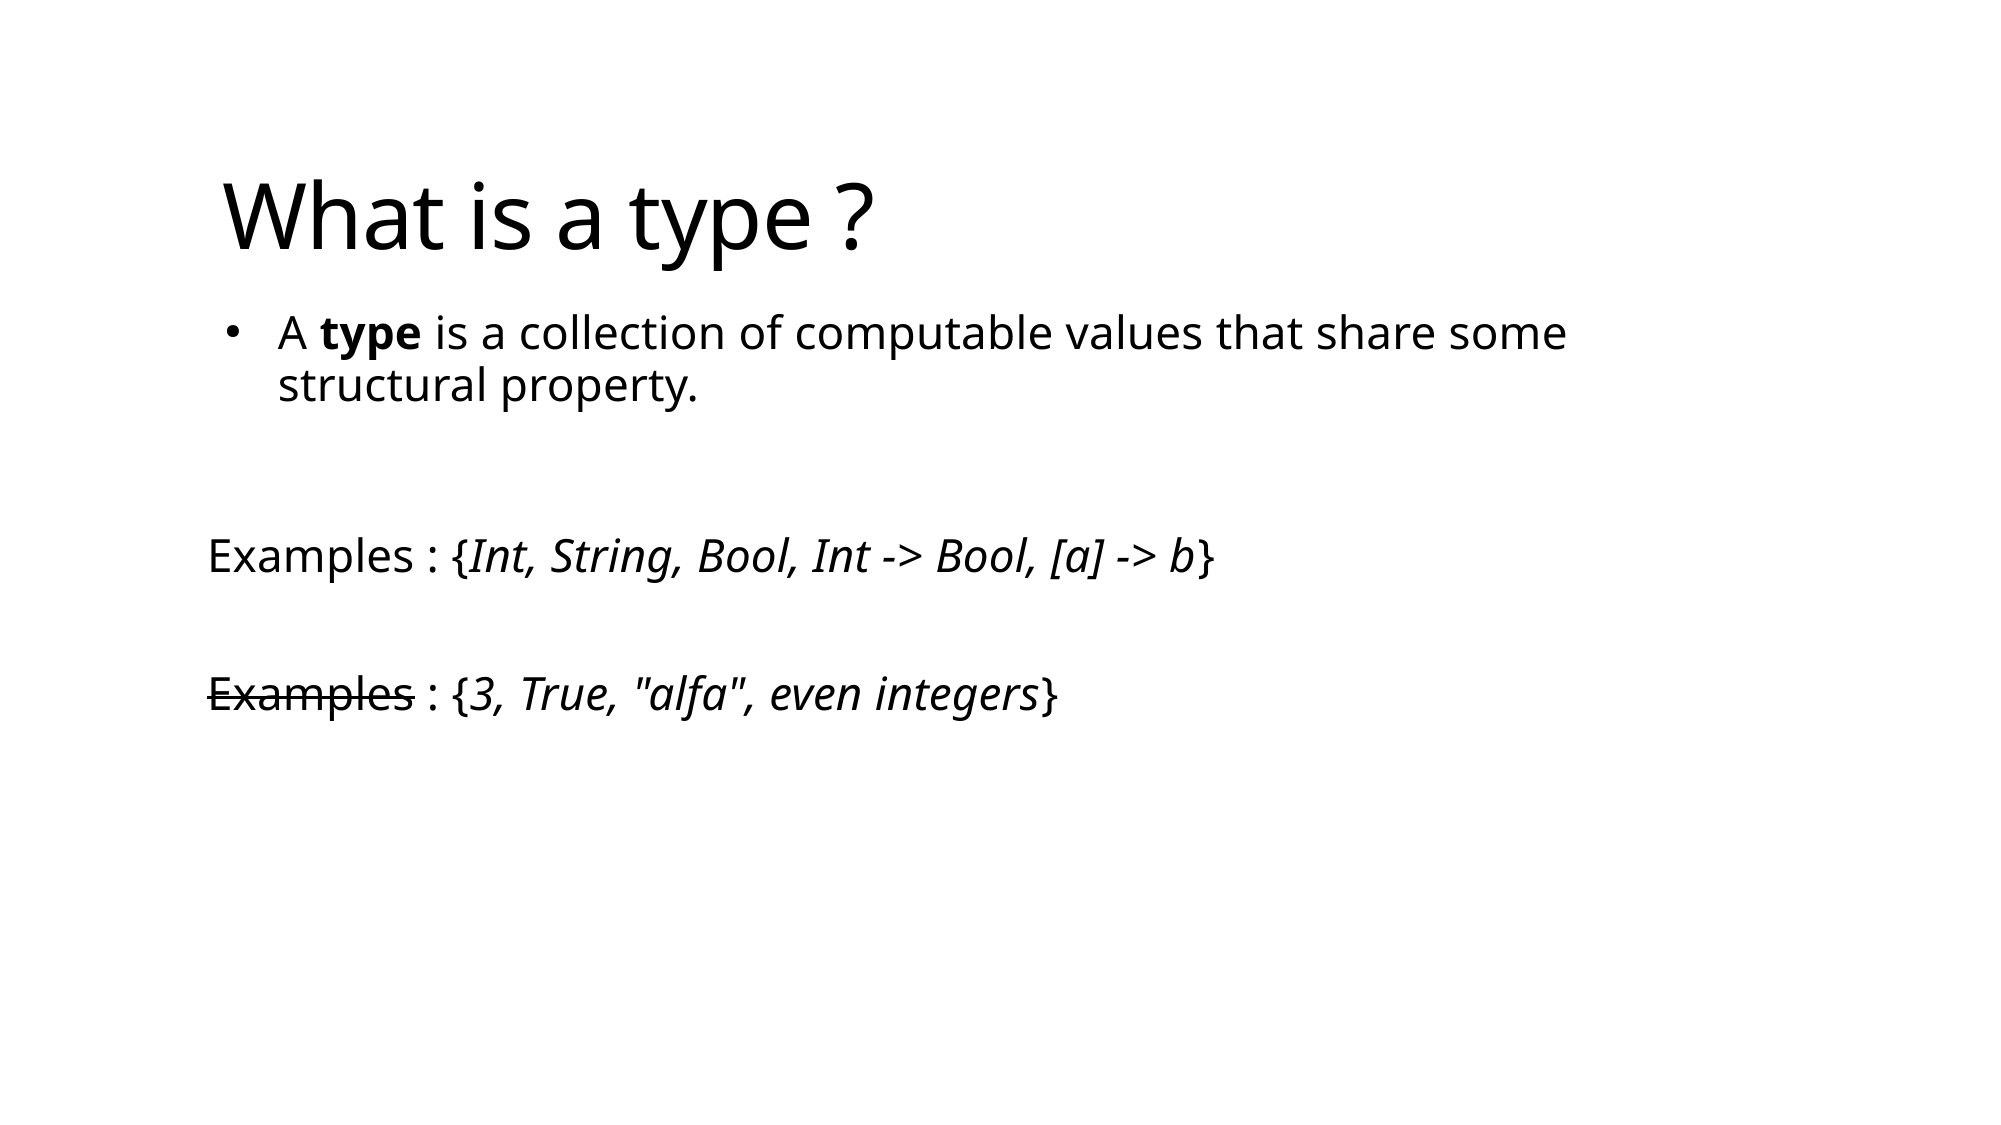

# What is a type ?
A type is a collection of computable values that share some structural property.
Examples : {Int, String, Bool, Int -> Bool, [a] -> b}
Examples : {3, True, "alfa", even integers}